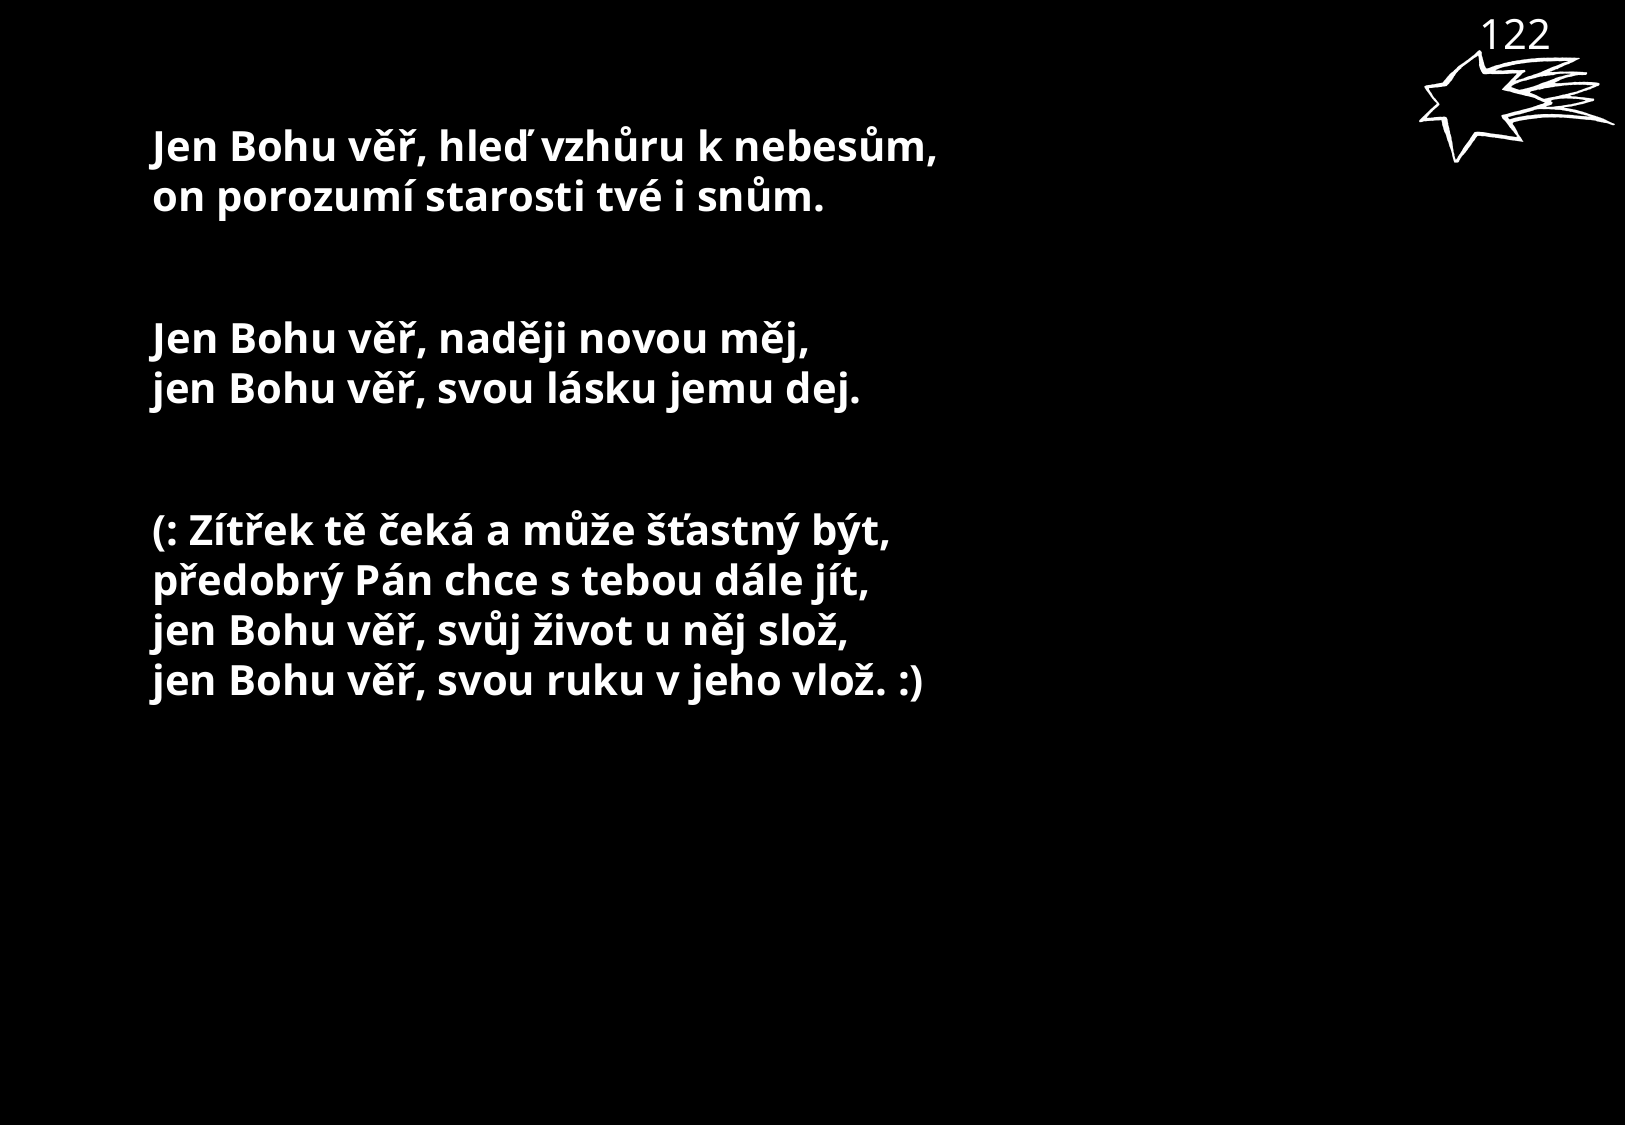

122
# Jen Bohu věř, hleď vzhůru k nebesům, on porozumí starosti tvé i snům.
	Jen Bohu věř, naději novou měj,
jen Bohu věř, svou lásku jemu dej.
	(: Zítřek tě čeká a může šťastný být,
předobrý Pán chce s tebou dále jít,
jen Bohu věř, svůj život u něj slož,
jen Bohu věř, svou ruku v jeho vlož. :)